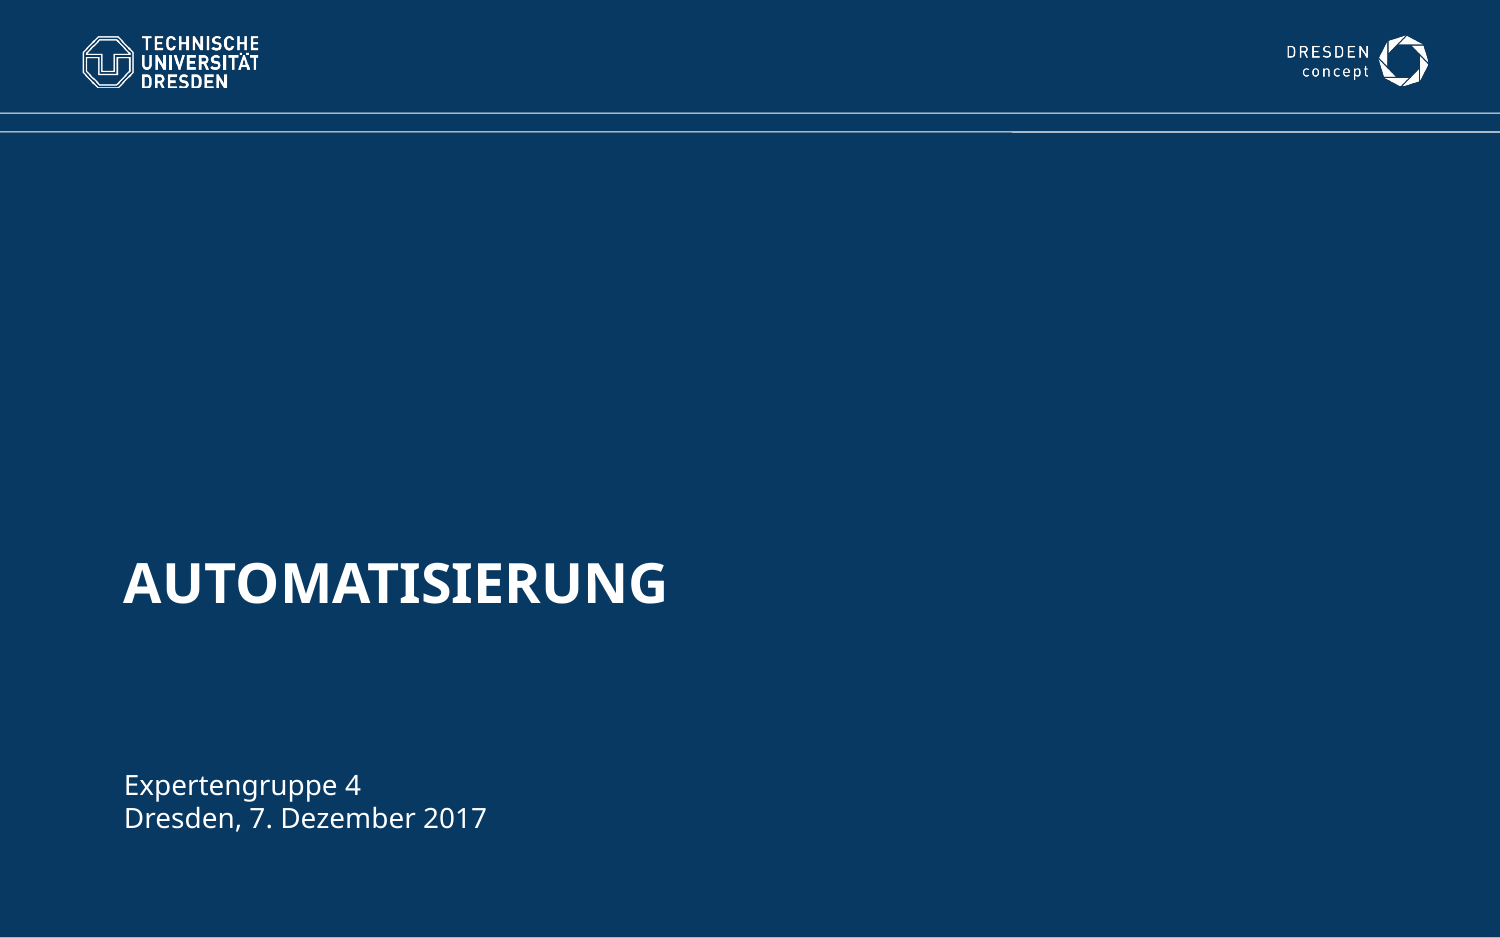

#
Automatisierung
Expertengruppe 4
Dresden, 7. Dezember 2017